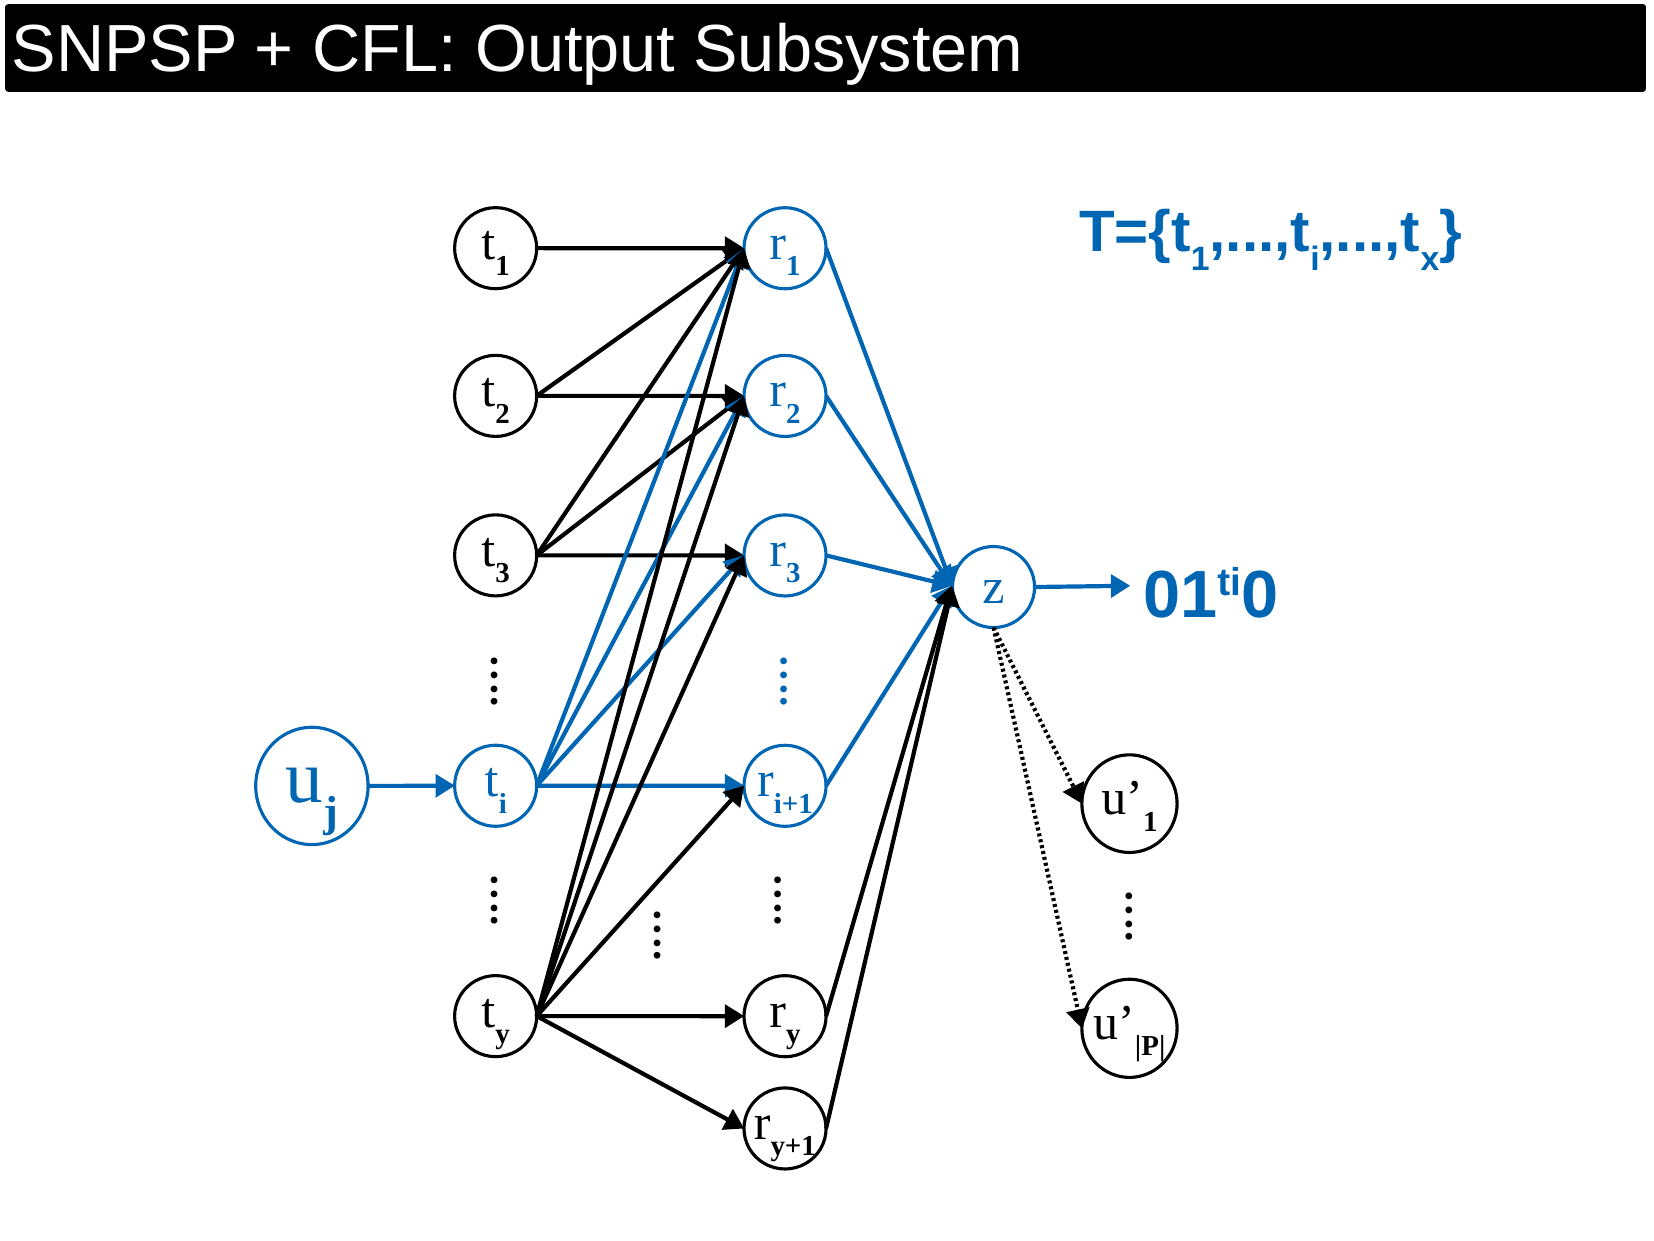

# SNPSP + CFL: Output Subsystem
T={t1,...,ti,...,tx}
t1
r1
t2
r2
t3
r3
z
01ti0
….
….
uj
ti
ri+1
u’1
….
….
….
….
ty
ry
u’|P|
ry+1